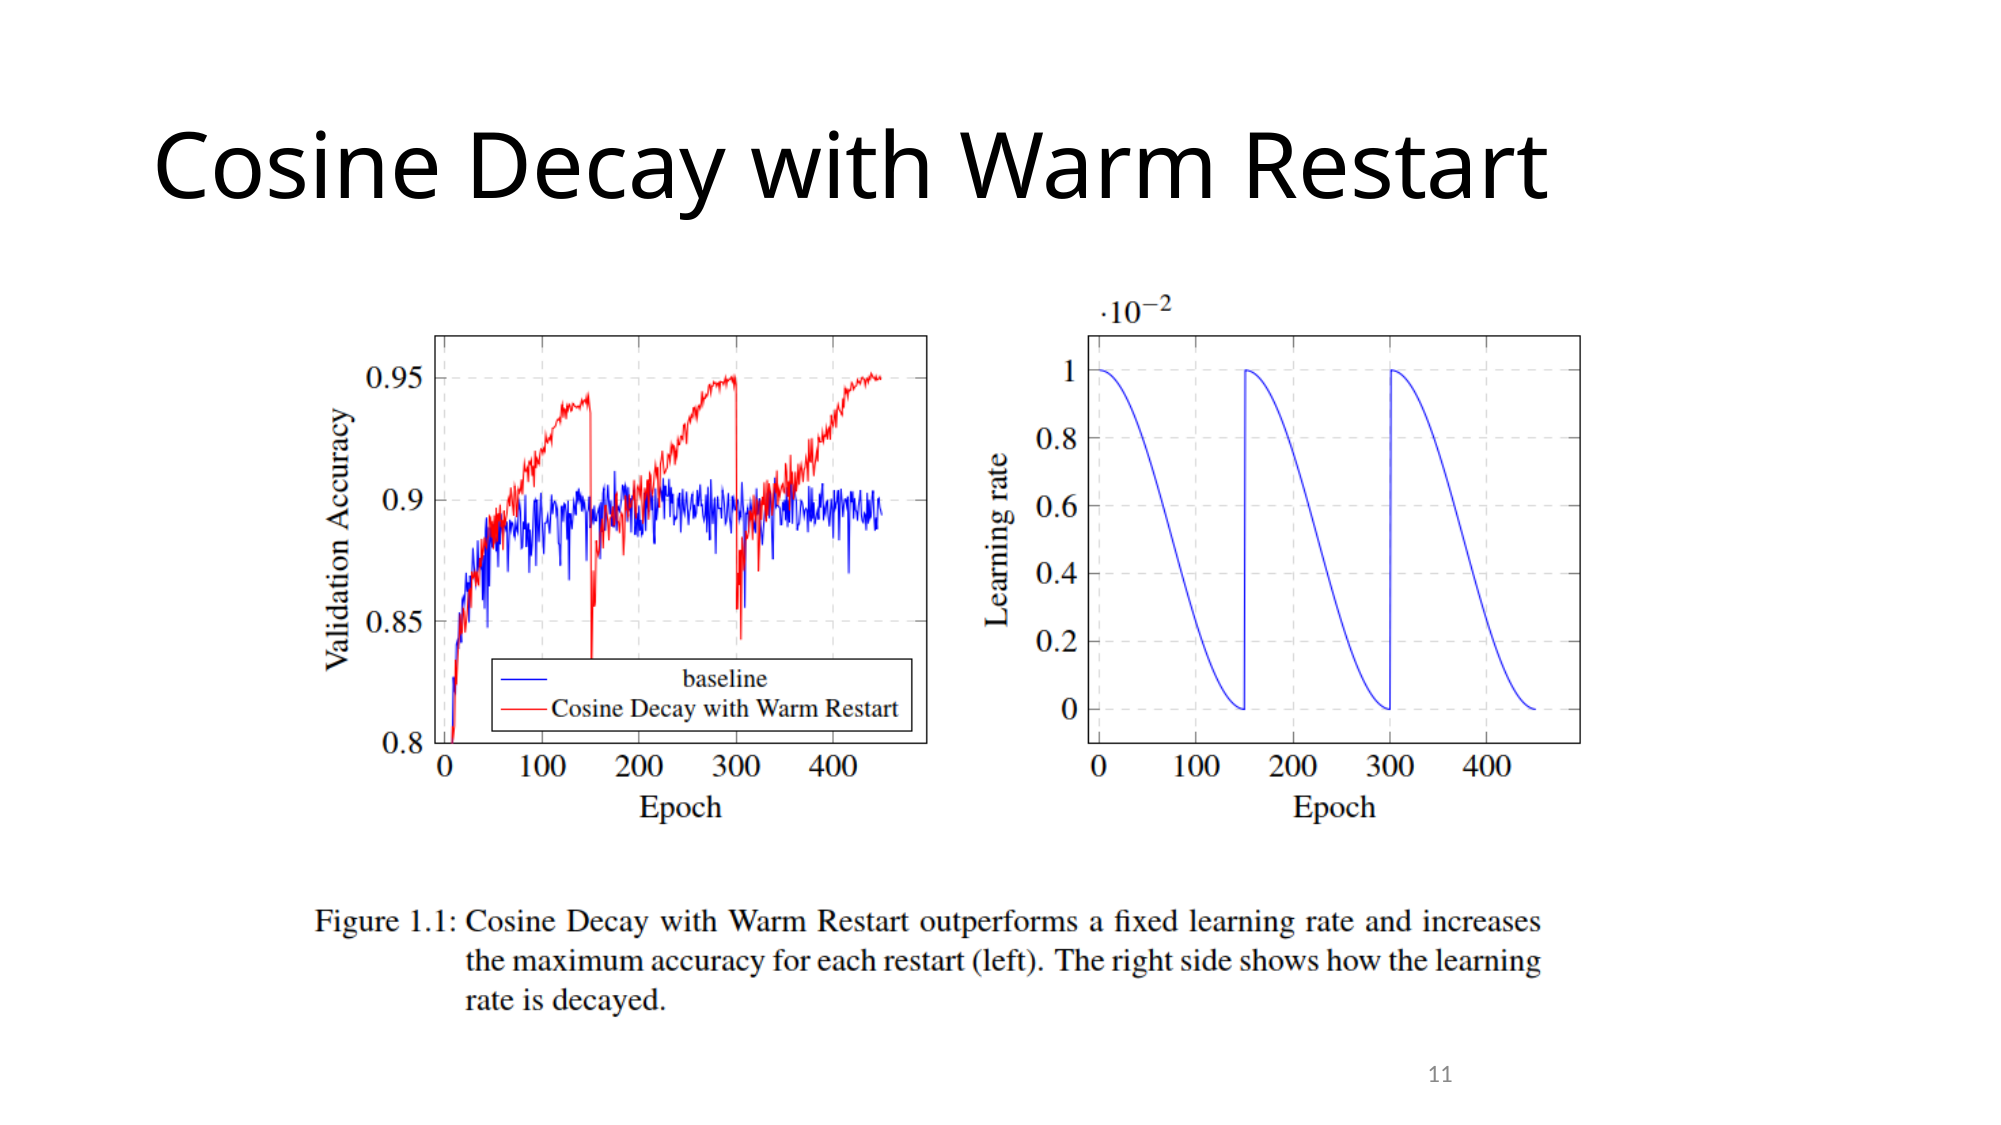

# Cosine Decay with Warm Restart
11